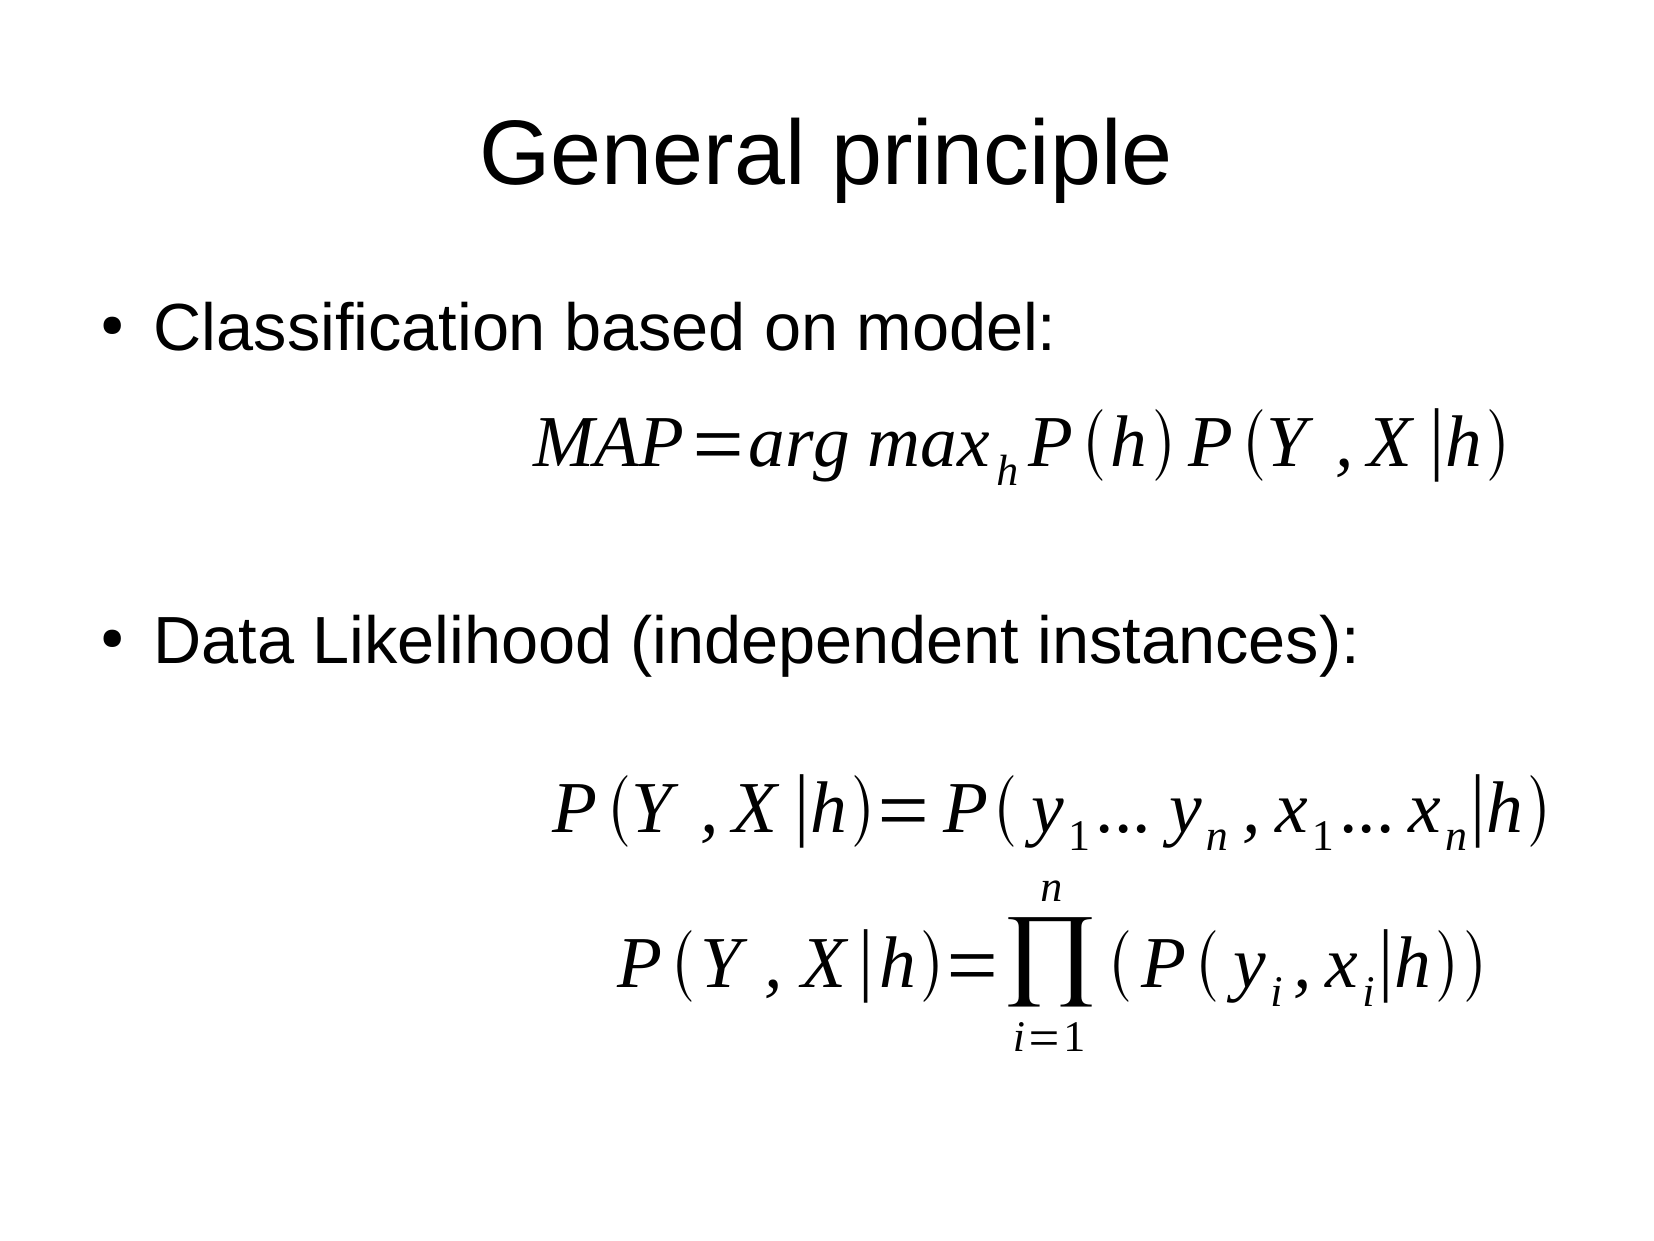

# General principle
Classification based on model:
Data Likelihood (independent instances):